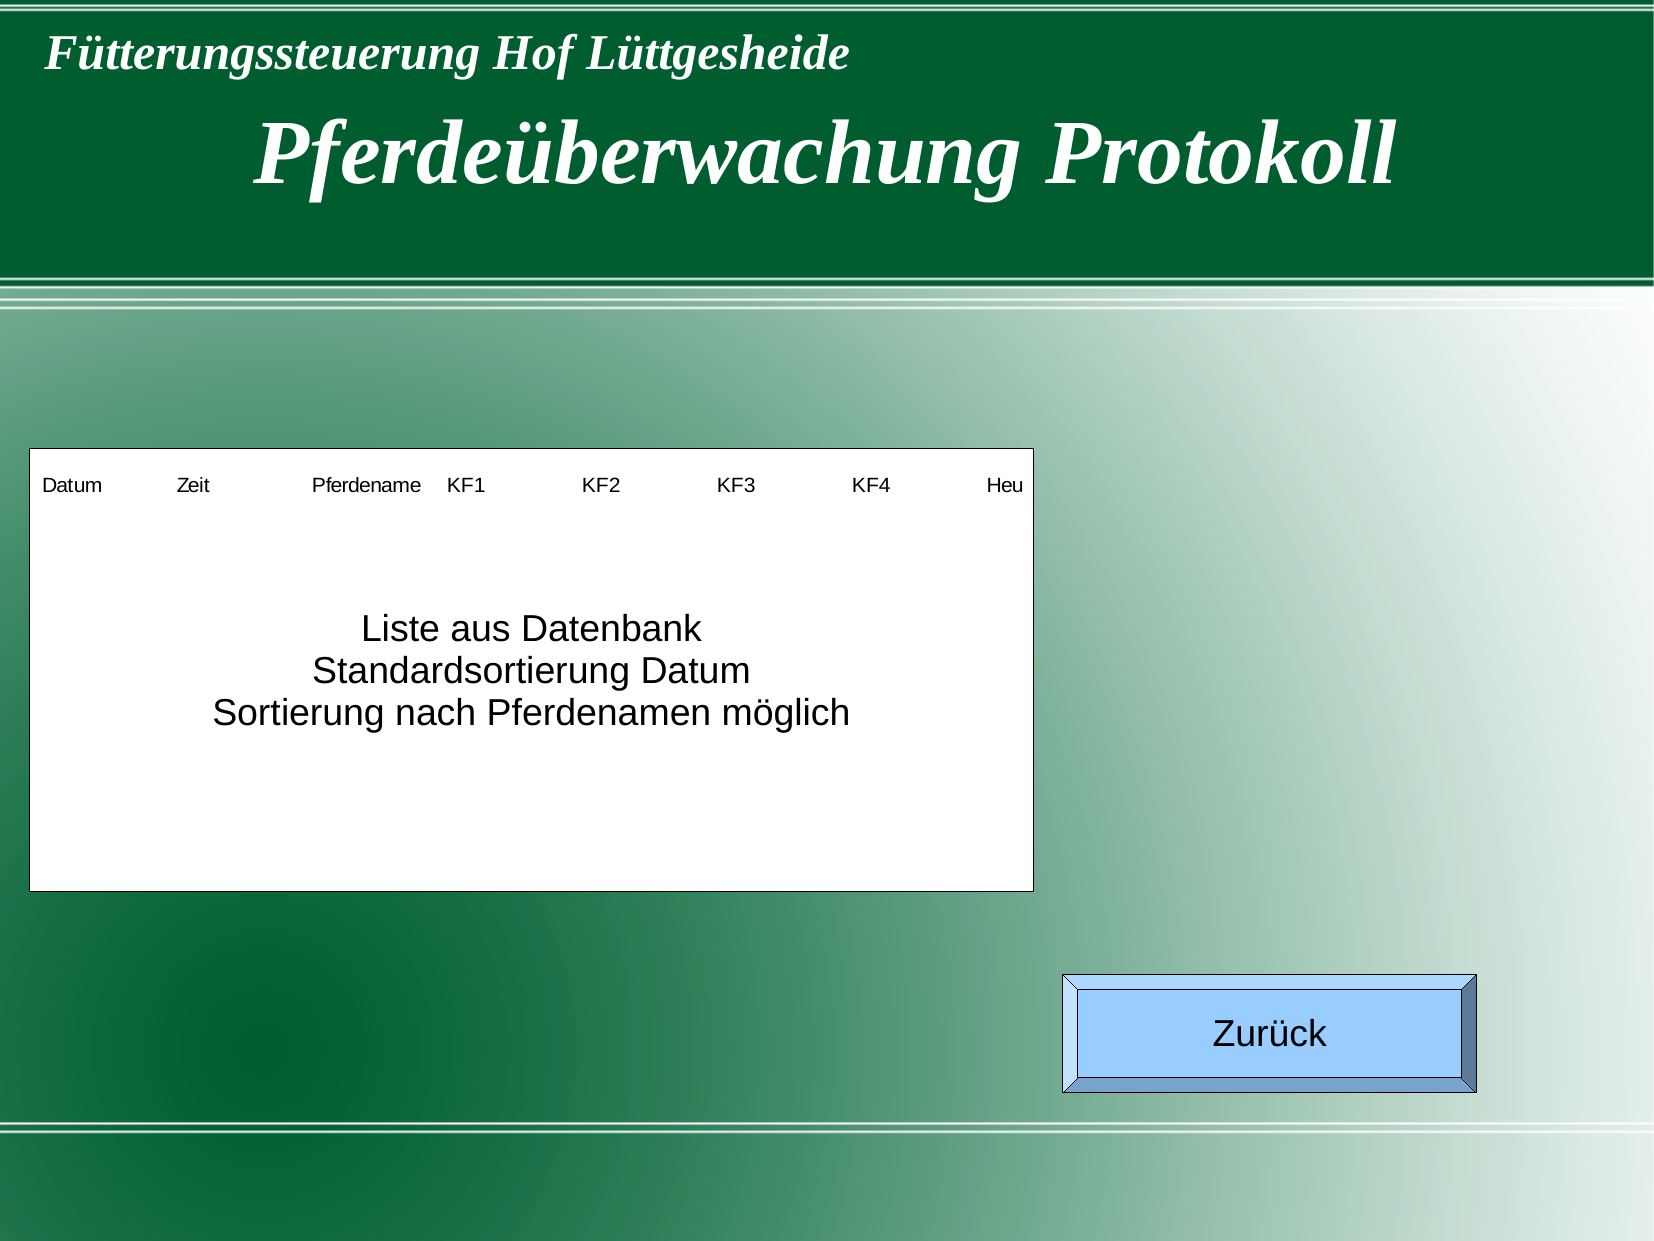

Fütterungssteuerung Hof Lüttgesheide
# Pferdeüberwachung Protokoll
Liste aus Datenbank
Standardsortierung Datum
Sortierung nach Pferdenamen möglich
Zurück